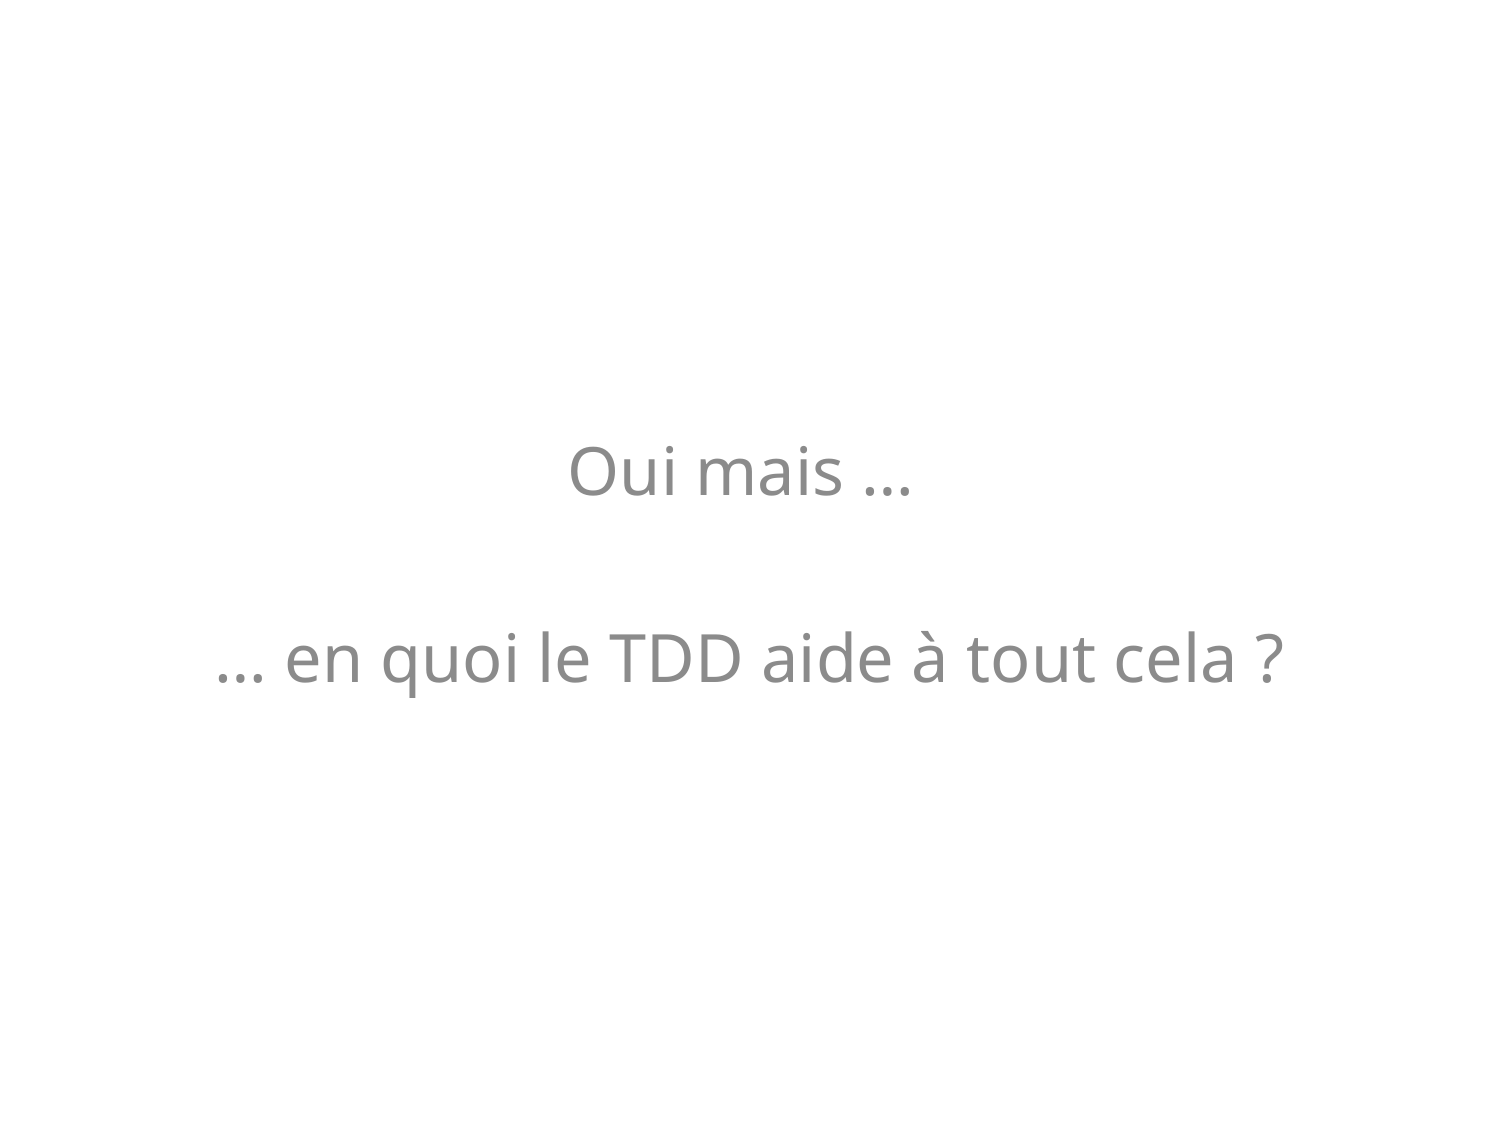

Oui mais …
… en quoi le TDD aide à tout cela ?